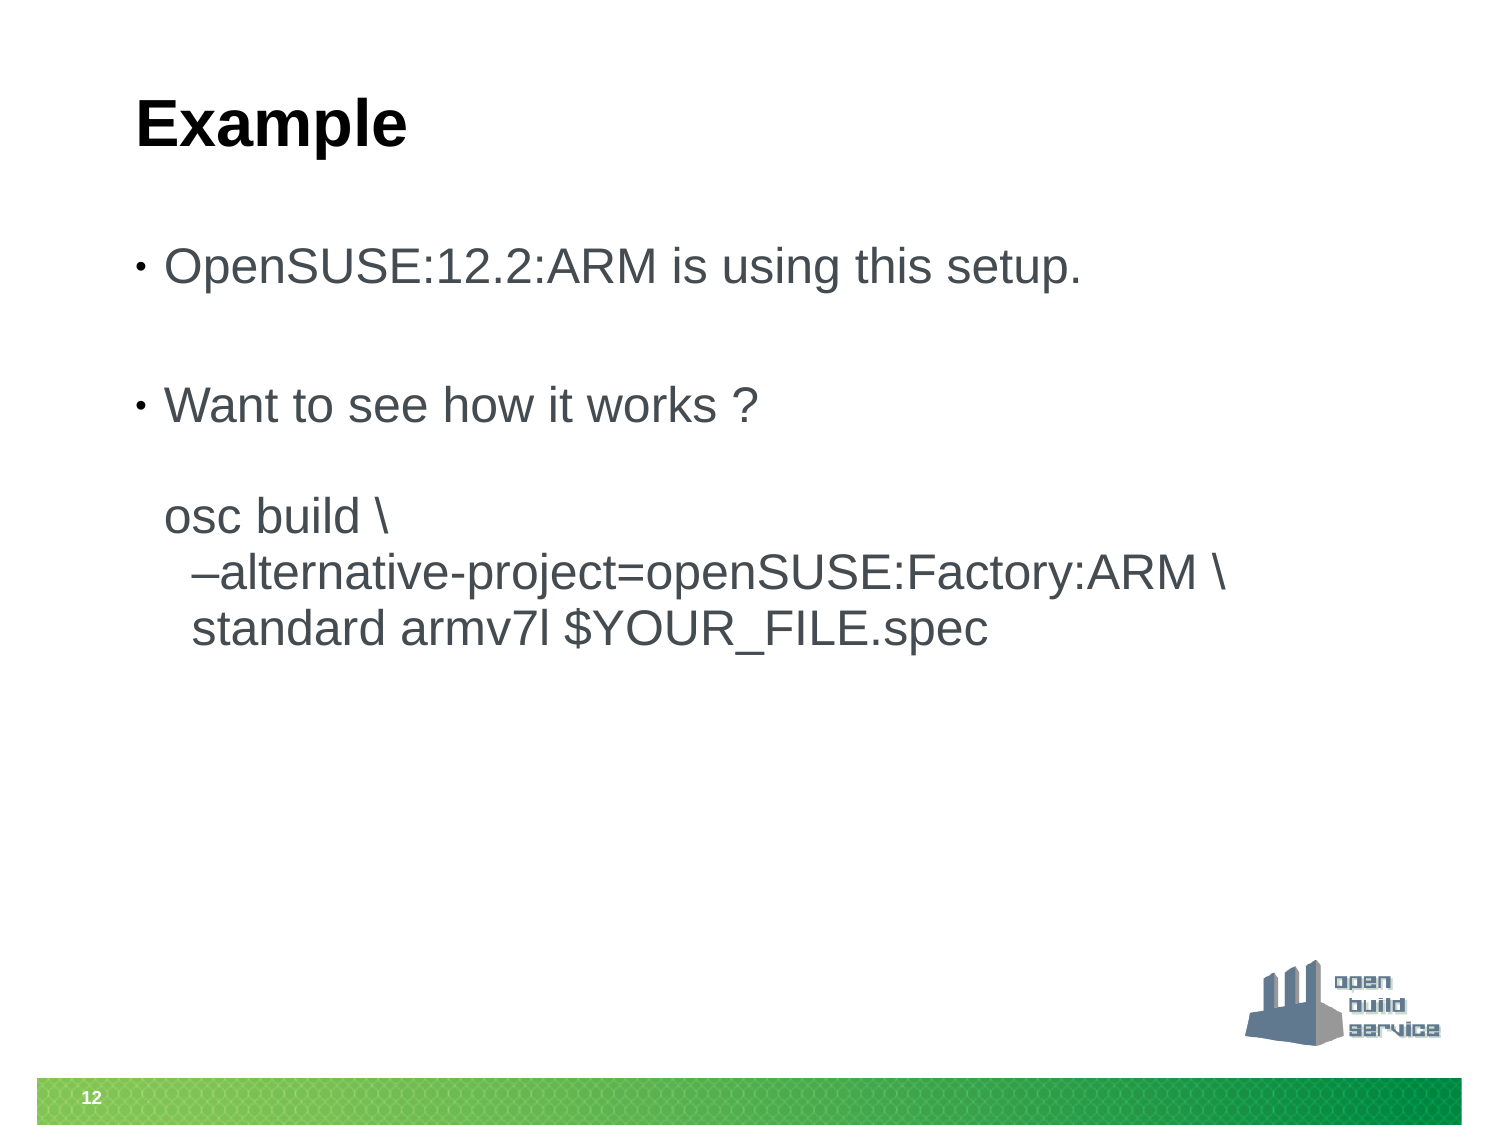

# Example
OpenSUSE:12.2:ARM is using this setup.
Want to see how it works ?
osc build \
 –alternative-project=openSUSE:Factory:ARM \
 standard armv7l $YOUR_FILE.spec